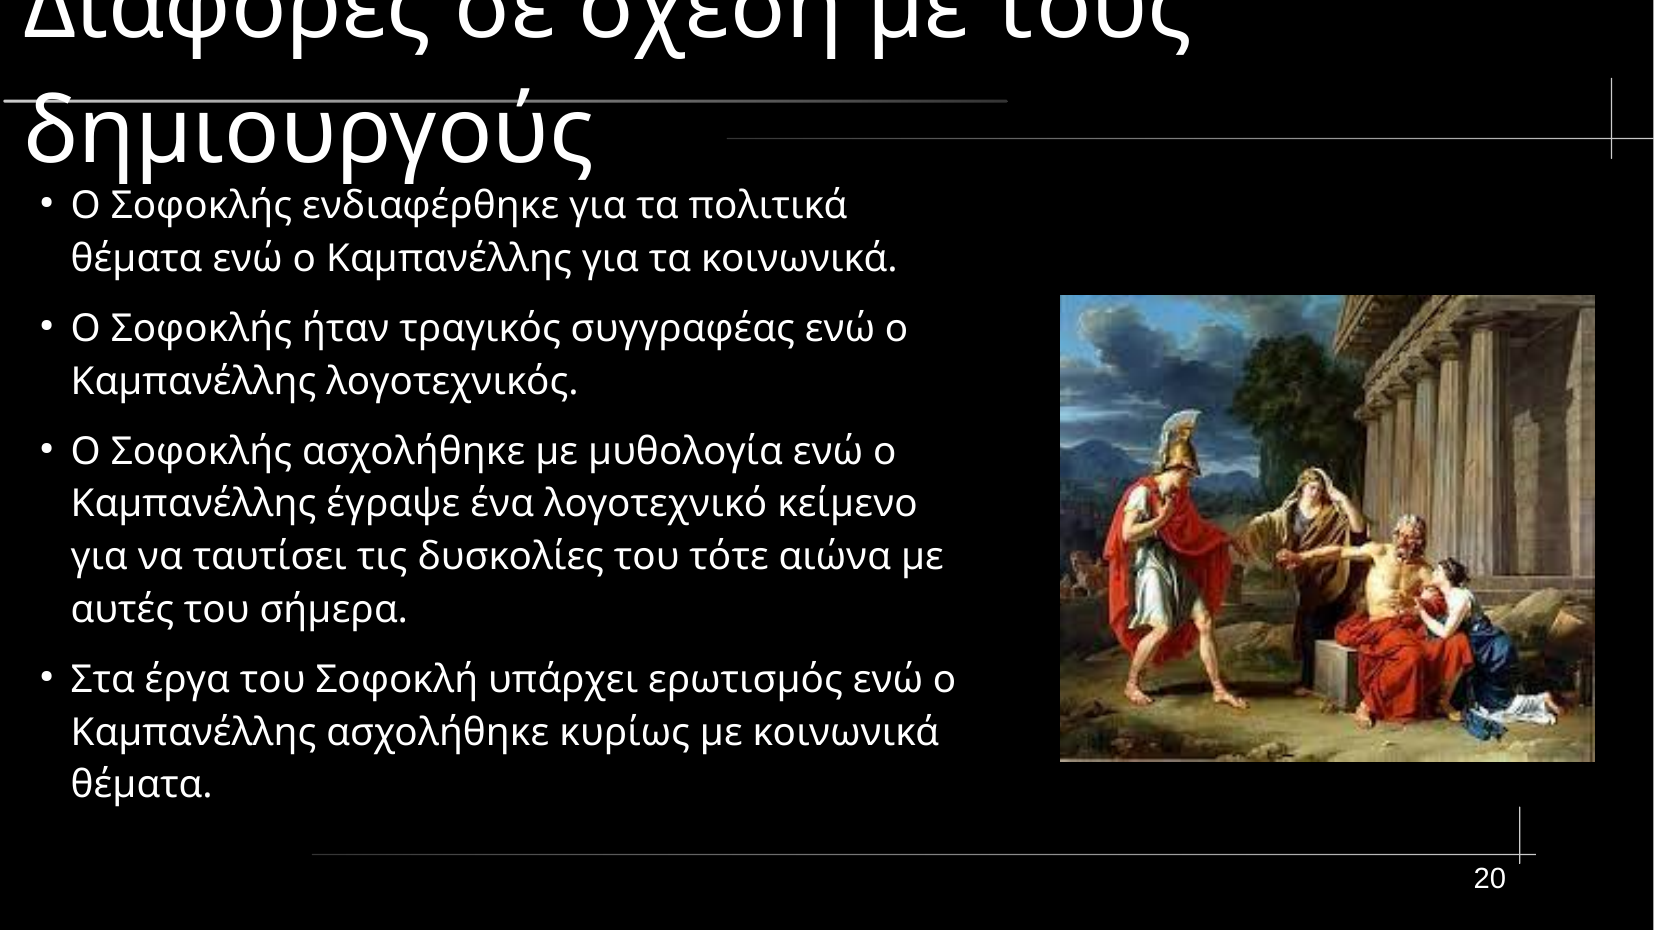

# Διαφορές σε σχέση με τους δημιουργούς
Ο Σοφοκλής ενδιαφέρθηκε για τα πολιτικά θέματα ενώ ο Καμπανέλλης για τα κοινωνικά.
Ο Σοφοκλής ήταν τραγικός συγγραφέας ενώ ο Καμπανέλλης λογοτεχνικός.
Ο Σοφοκλής ασχολήθηκε με μυθολογία ενώ ο Καμπανέλλης έγραψε ένα λογοτεχνικό κείμενο για να ταυτίσει τις δυσκολίες του τότε αιώνα με αυτές του σήμερα.
Στα έργα του Σοφοκλή υπάρχει ερωτισμός ενώ ο Καμπανέλλης ασχολήθηκε κυρίως με κοινωνικά θέματα.
20